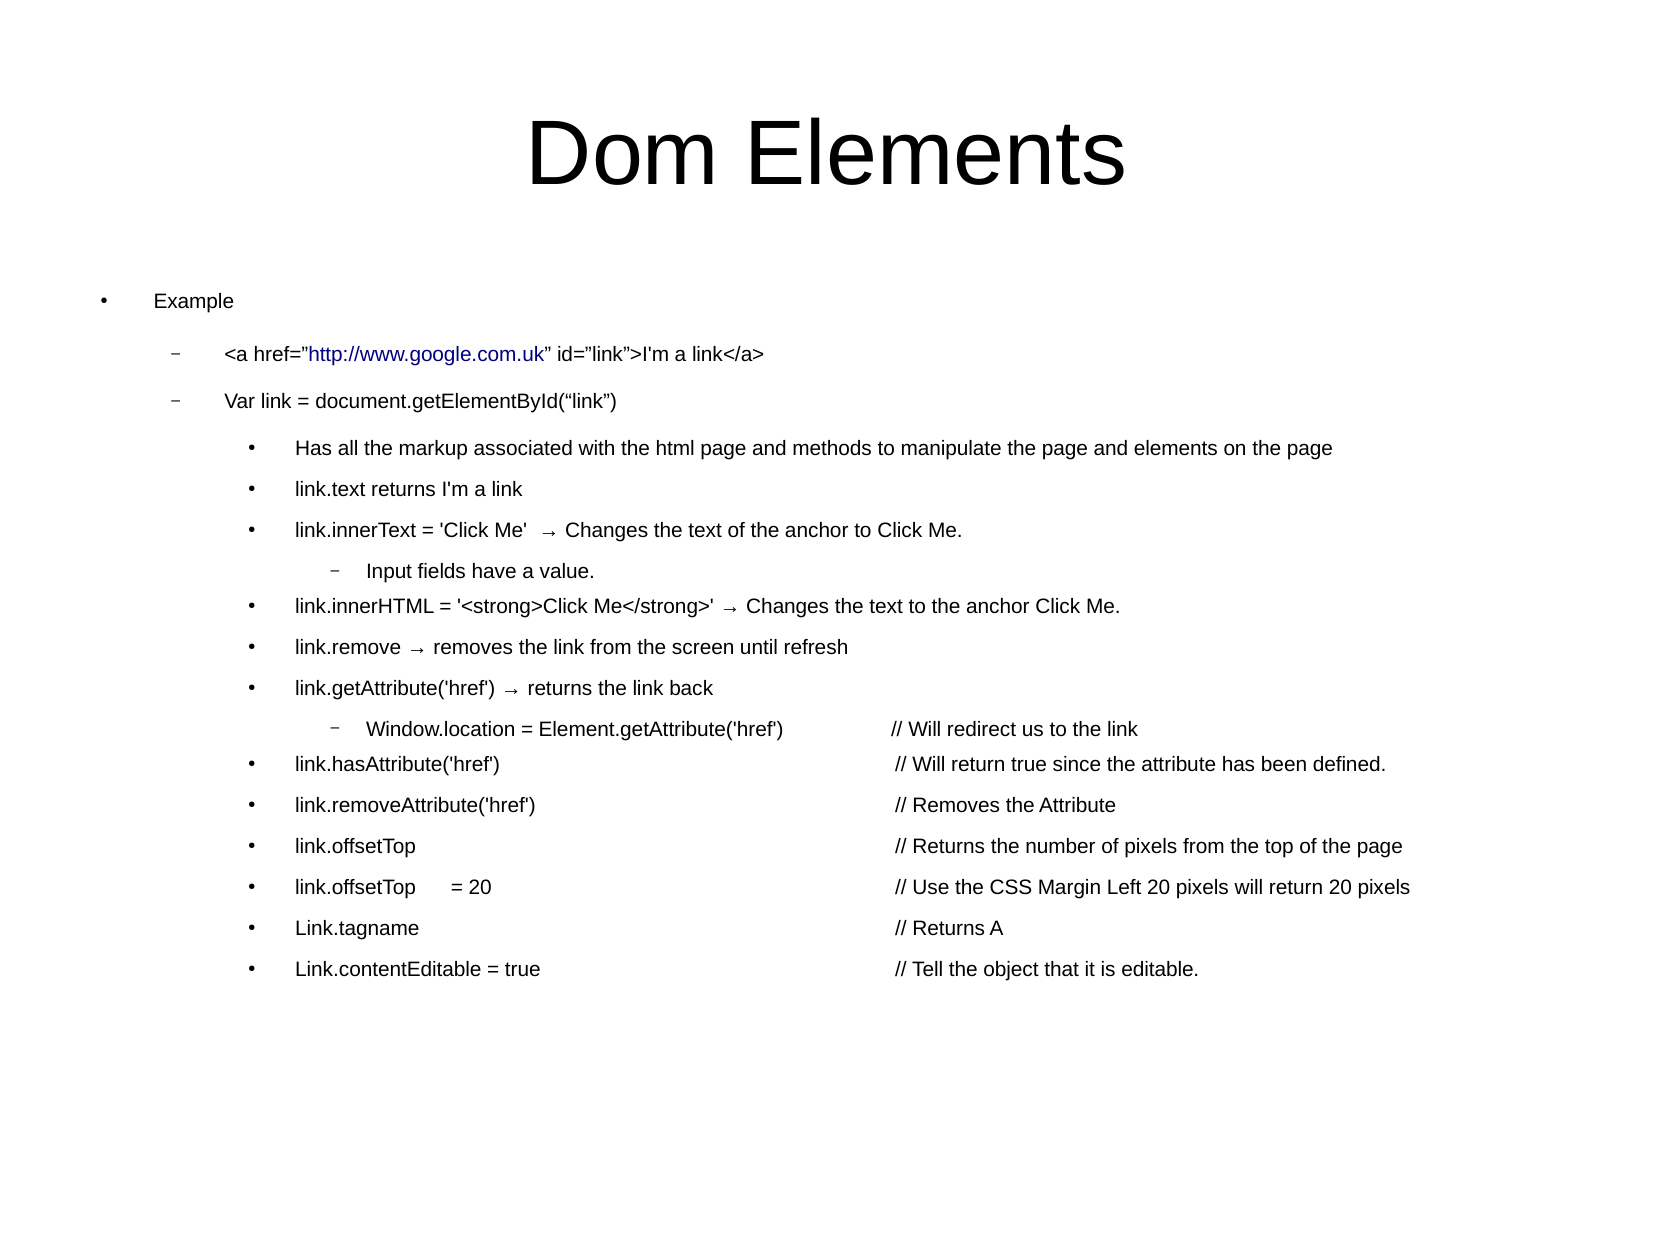

# Dom Elements
Example
<a href=”http://www.google.com.uk” id=”link”>I'm a link</a>
Var link = document.getElementById(“link”)
Has all the markup associated with the html page and methods to manipulate the page and elements on the page
link.text returns I'm a link
link.innerText = 'Click Me' → Changes the text of the anchor to Click Me.
Input fields have a value.
link.innerHTML = '<strong>Click Me</strong>' → Changes the text to the anchor Click Me.
link.remove → removes the link from the screen until refresh
link.getAttribute('href') → returns the link back
Window.location = Element.getAttribute('href') 		// Will redirect us to the link
link.hasAttribute('href')						// Will return true since the attribute has been defined.
link.removeAttribute('href')					// Removes the Attribute
link.offsetTop							// Returns the number of pixels from the top of the page
link.offsetTop	 = 20	 					// Use the CSS Margin Left 20 pixels will return 20 pixels
Link.tagname							// Returns A
Link.contentEditable = true					// Tell the object that it is editable.